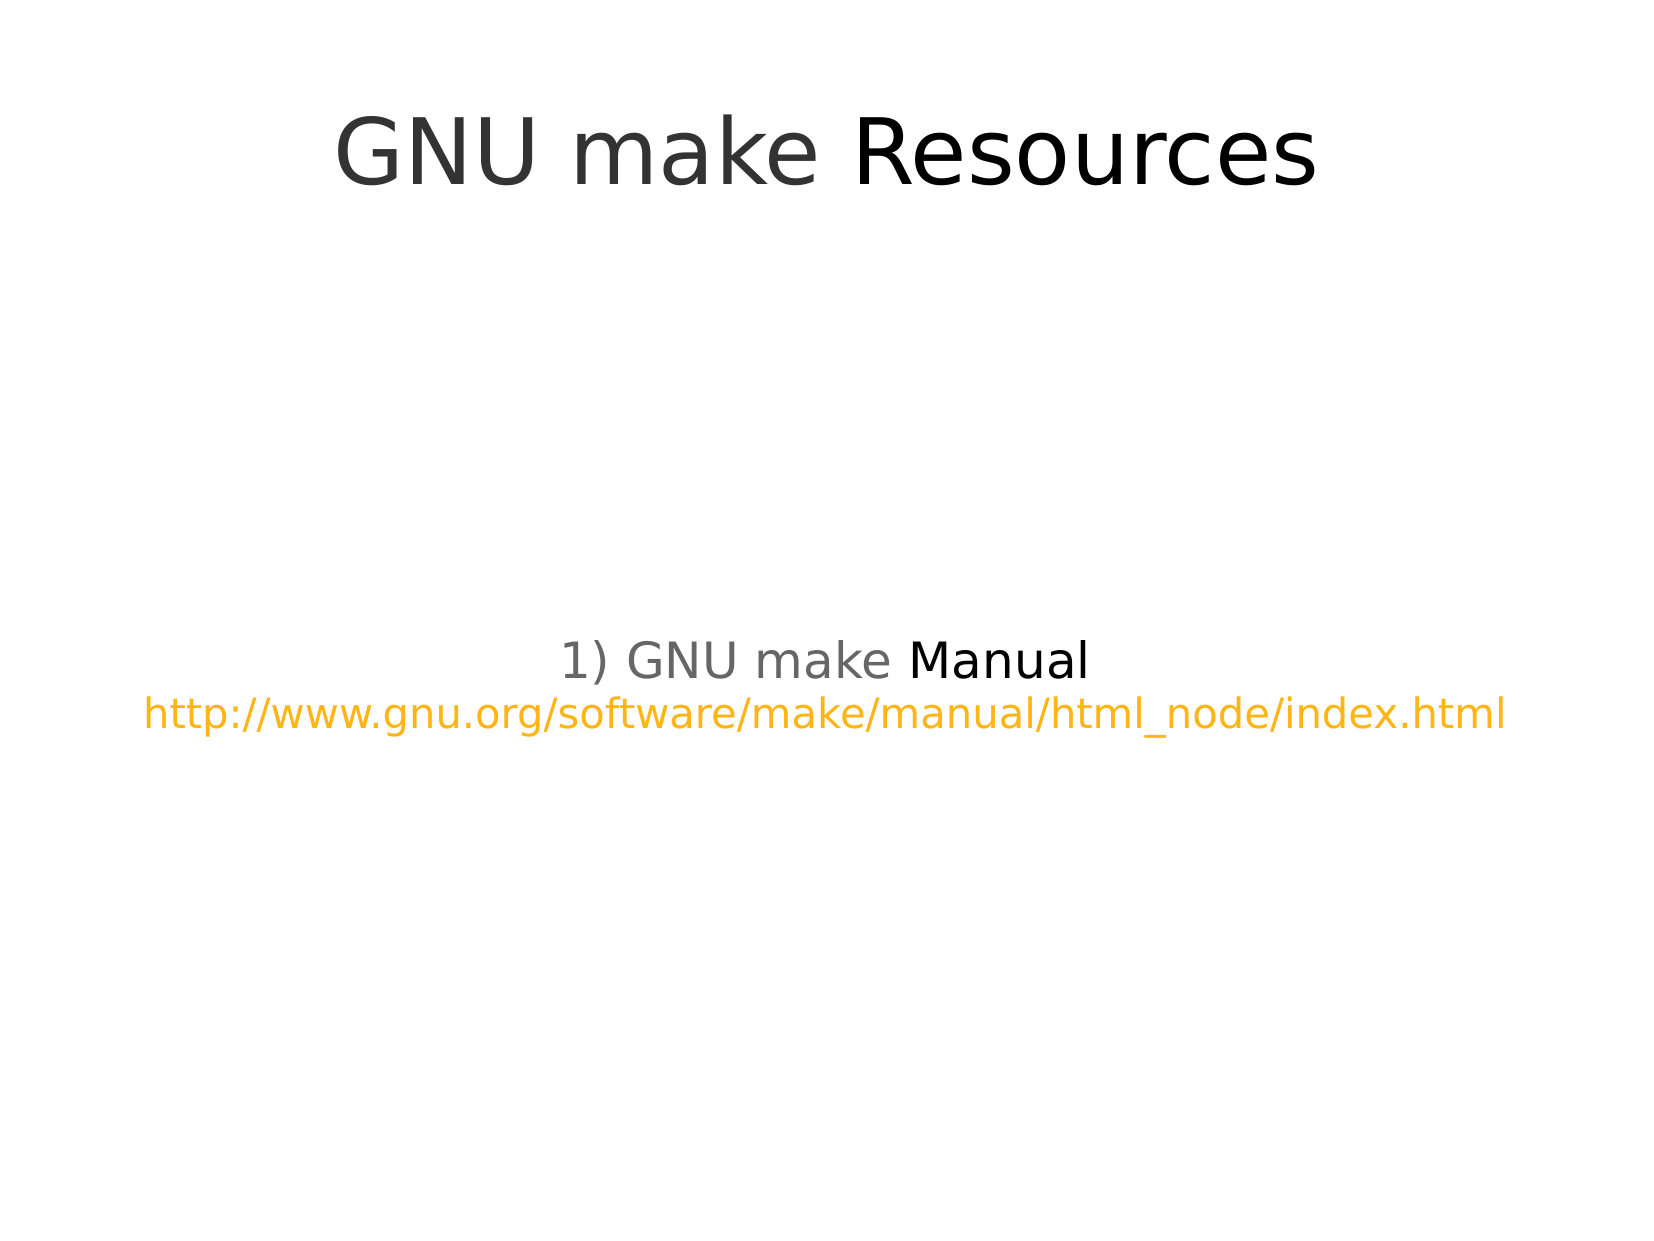

# GNU make Resources
1) GNU make Manual
http://www.gnu.org/software/make/manual/html_node/index.html